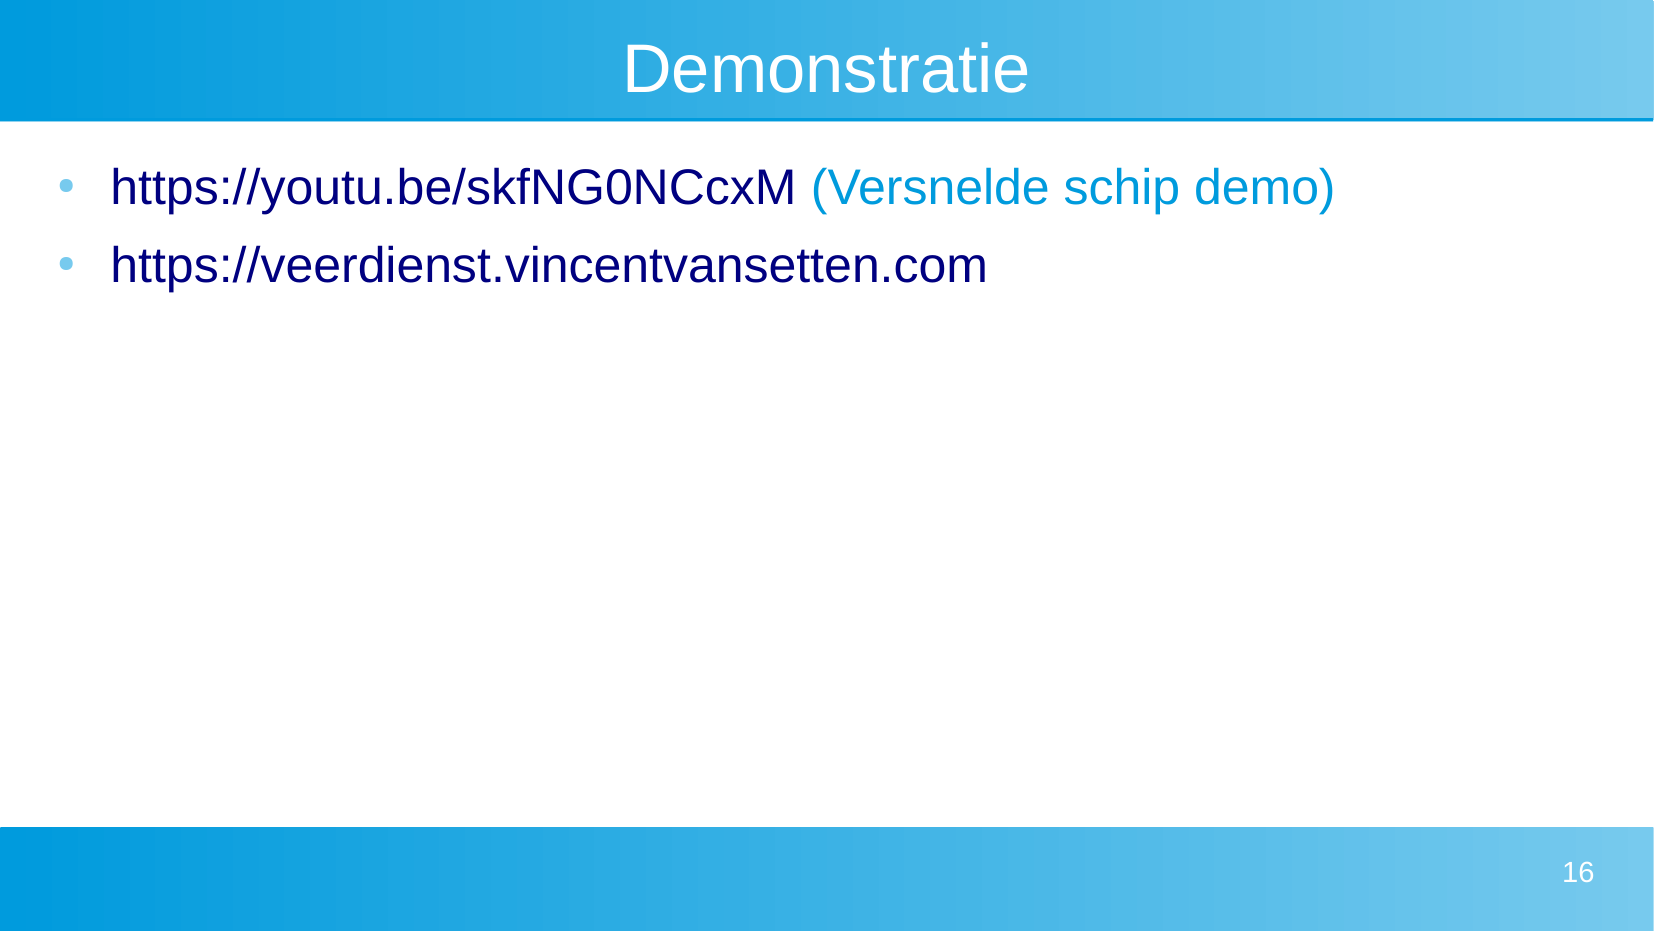

# Demonstratie
https://youtu.be/skfNG0NCcxM (Versnelde schip demo)
https://veerdienst.vincentvansetten.com
16